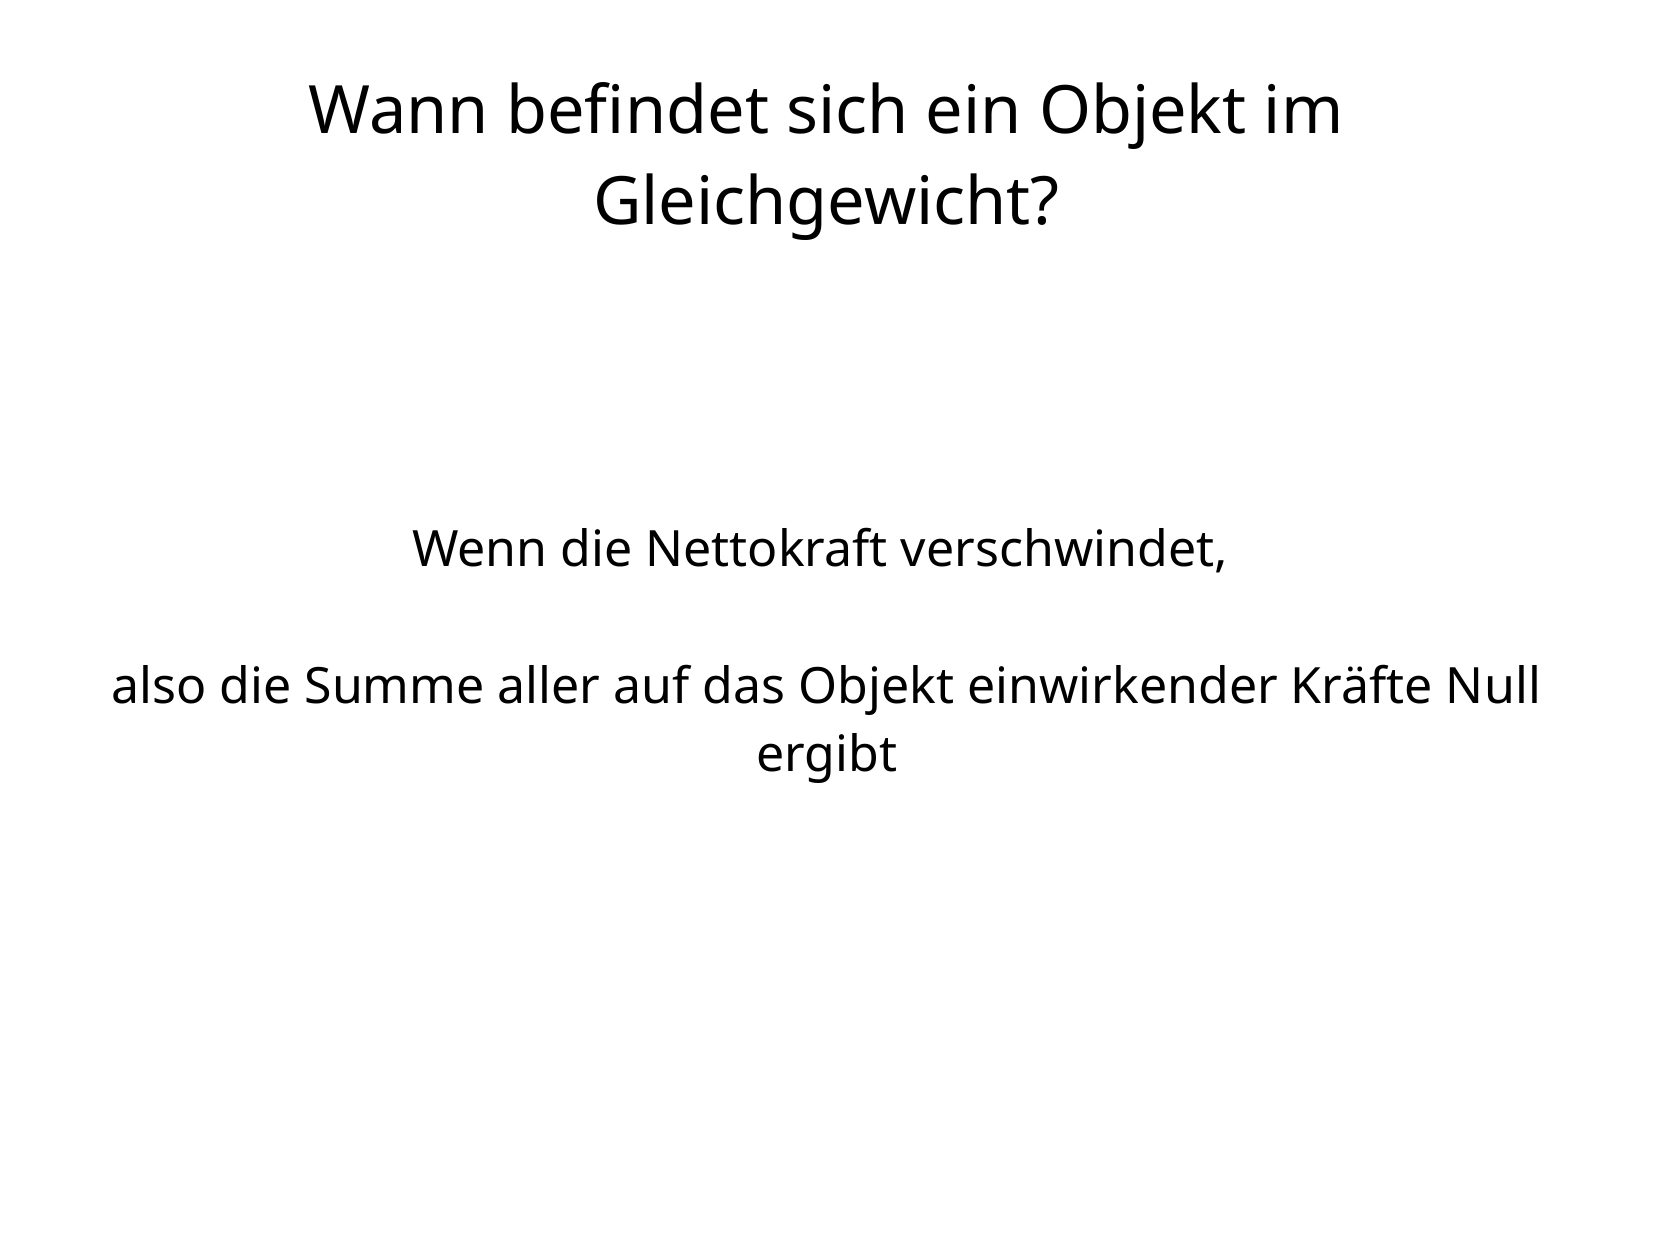

# Wann befindet sich ein Objekt im Gleichgewicht?
Wenn die Nettokraft verschwindet,
also die Summe aller auf das Objekt einwirkender Kräfte Null ergibt